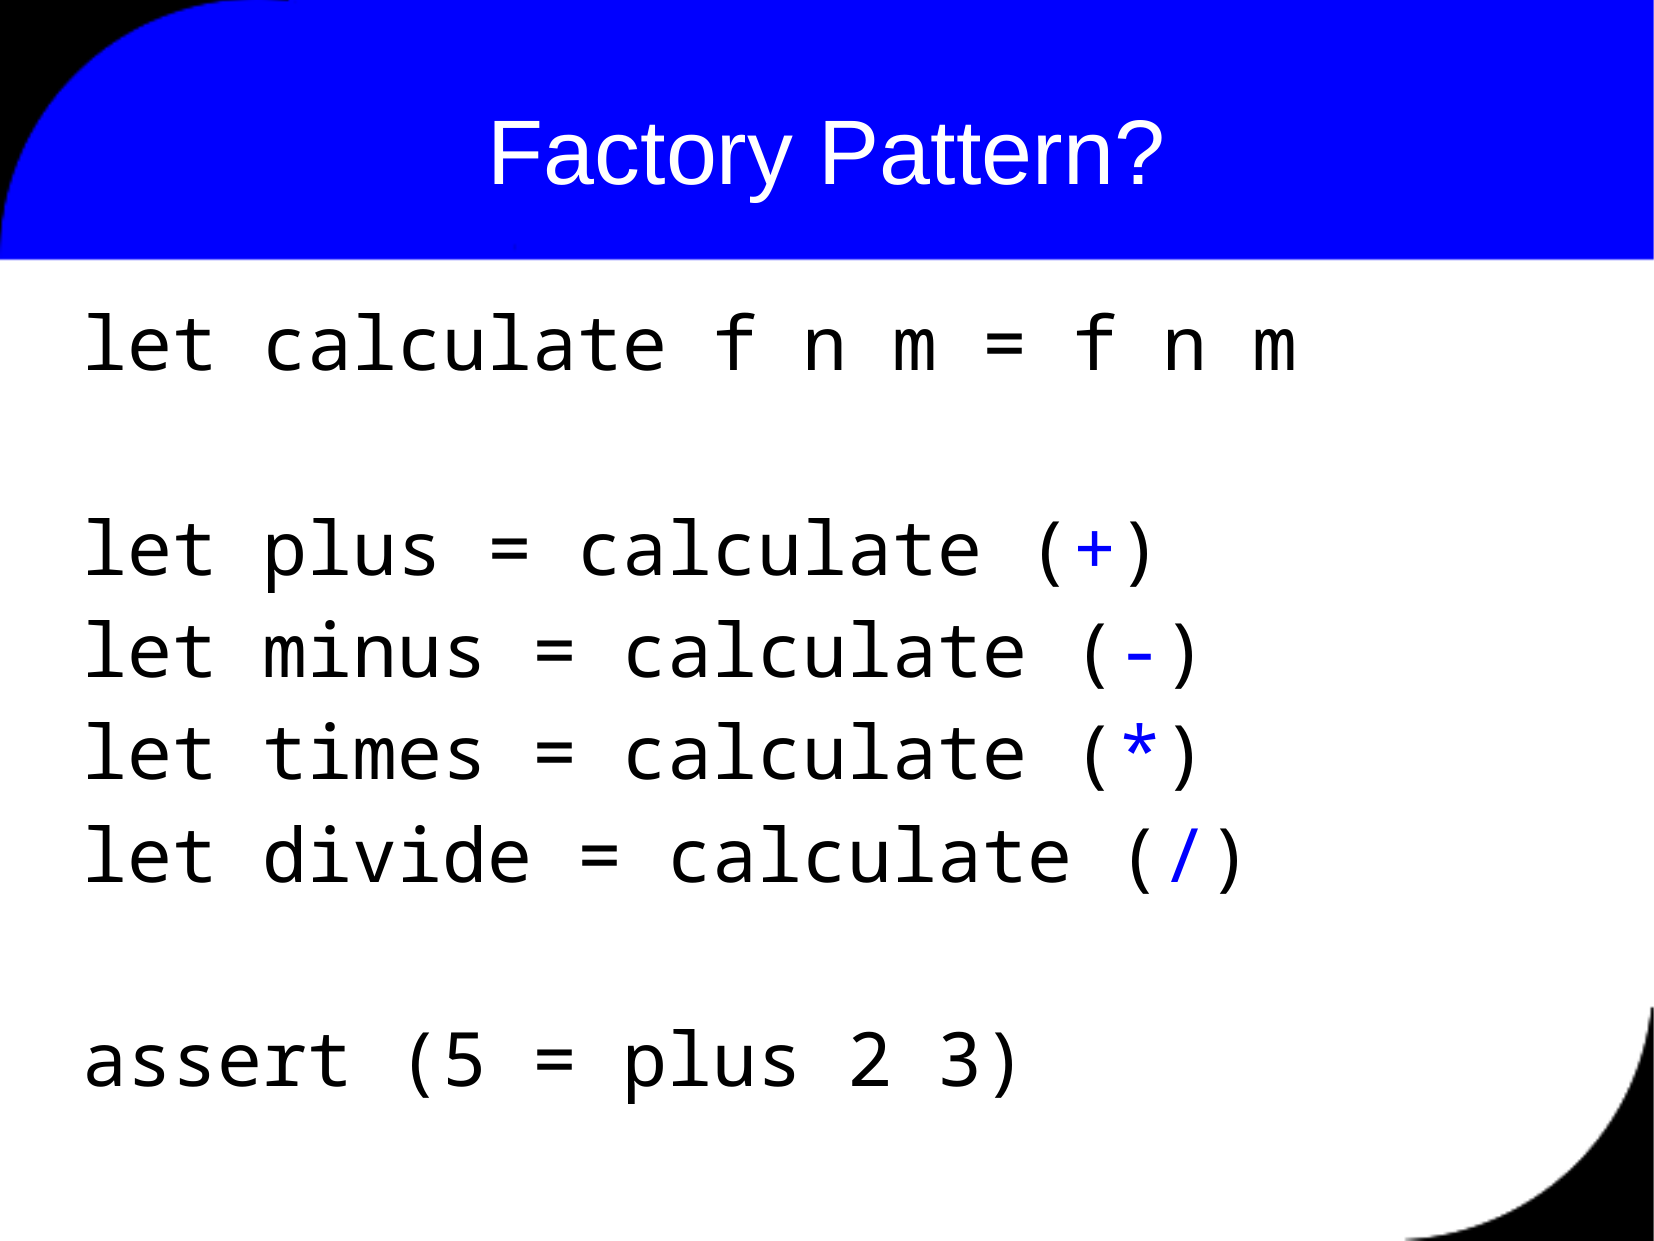

# Factory Pattern?
let calculate f n m = f n m
let plus = calculate (+)
let minus = calculate (-)
let times = calculate (*)
let divide = calculate (/)
assert (5 = plus 2 3)